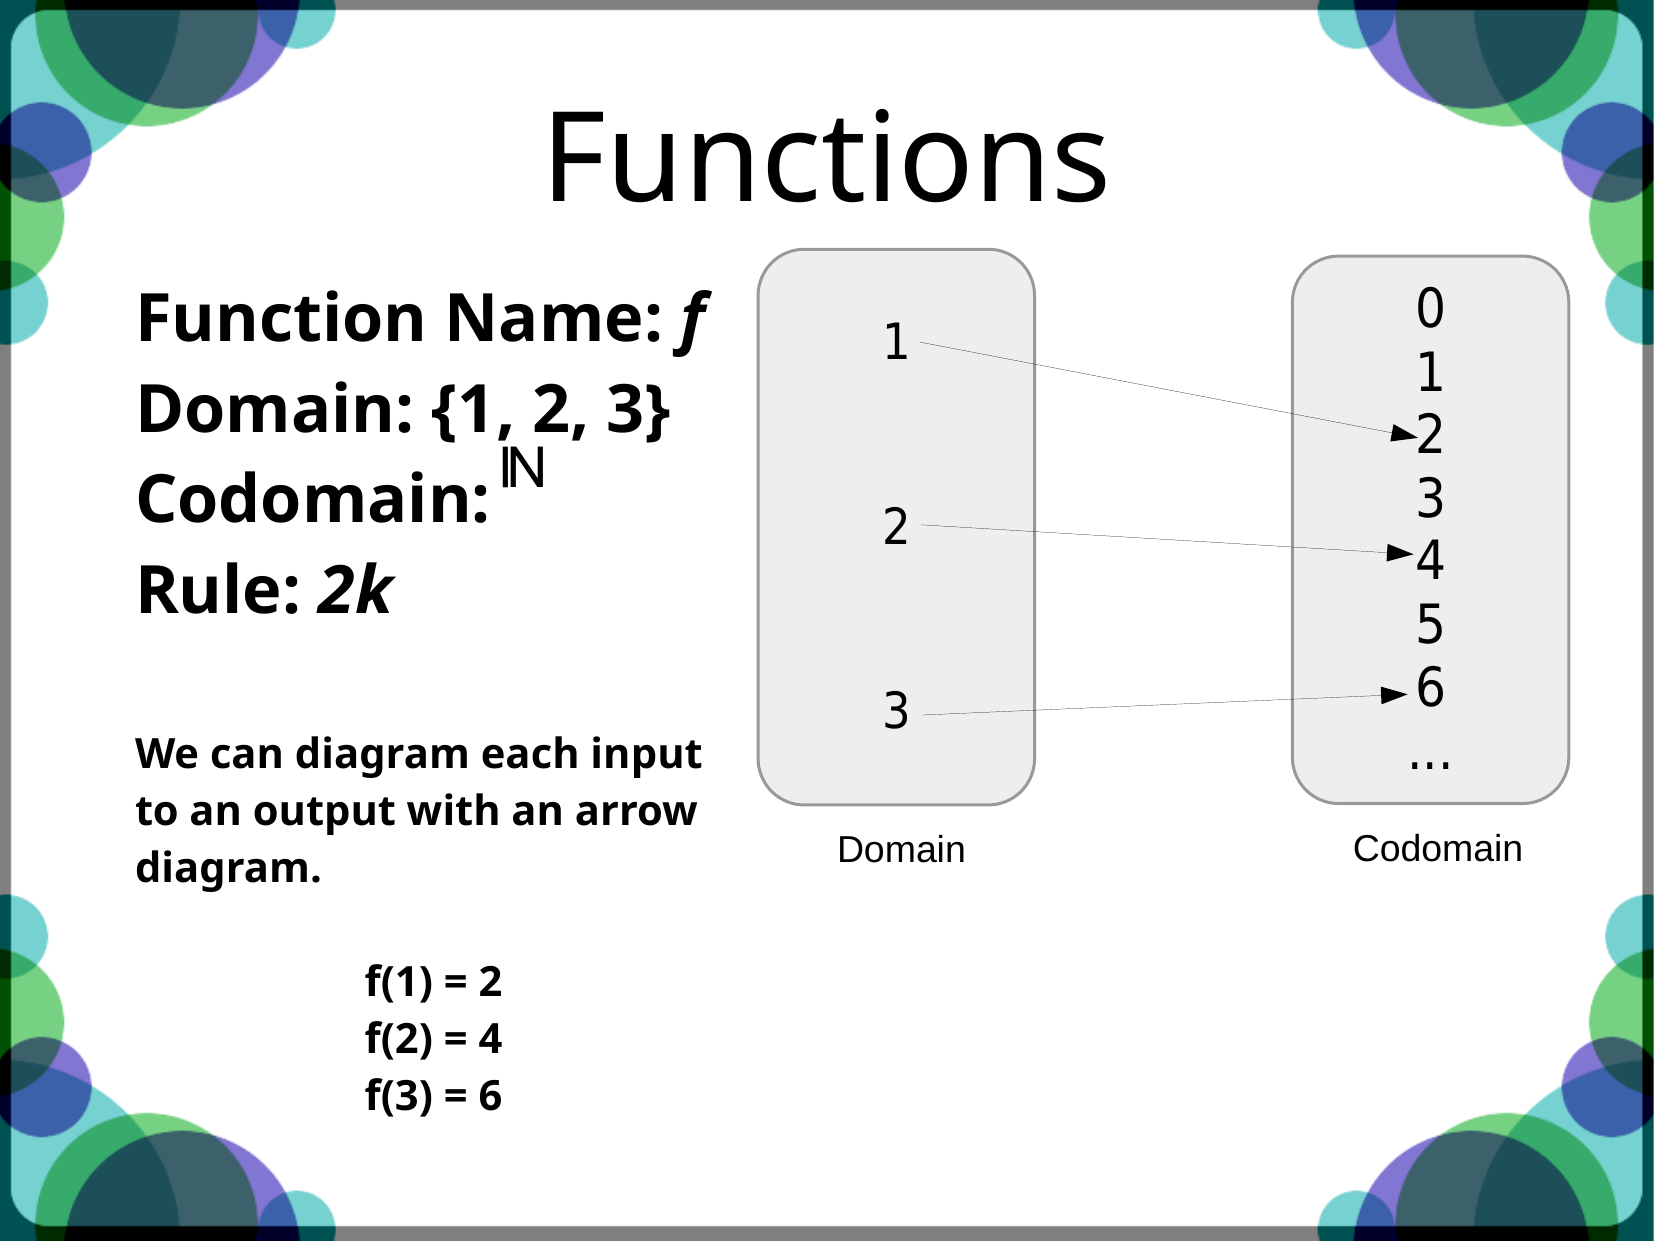

# Functions
1
2
3
0
1
2
3
4
5
6
...
Function Name: f
Domain: {1, 2, 3}
Codomain:
Rule: 2k
We can diagram each input to an output with an arrow diagram.
f(1) = 2
f(2) = 4
f(3) = 6
Codomain
Domain